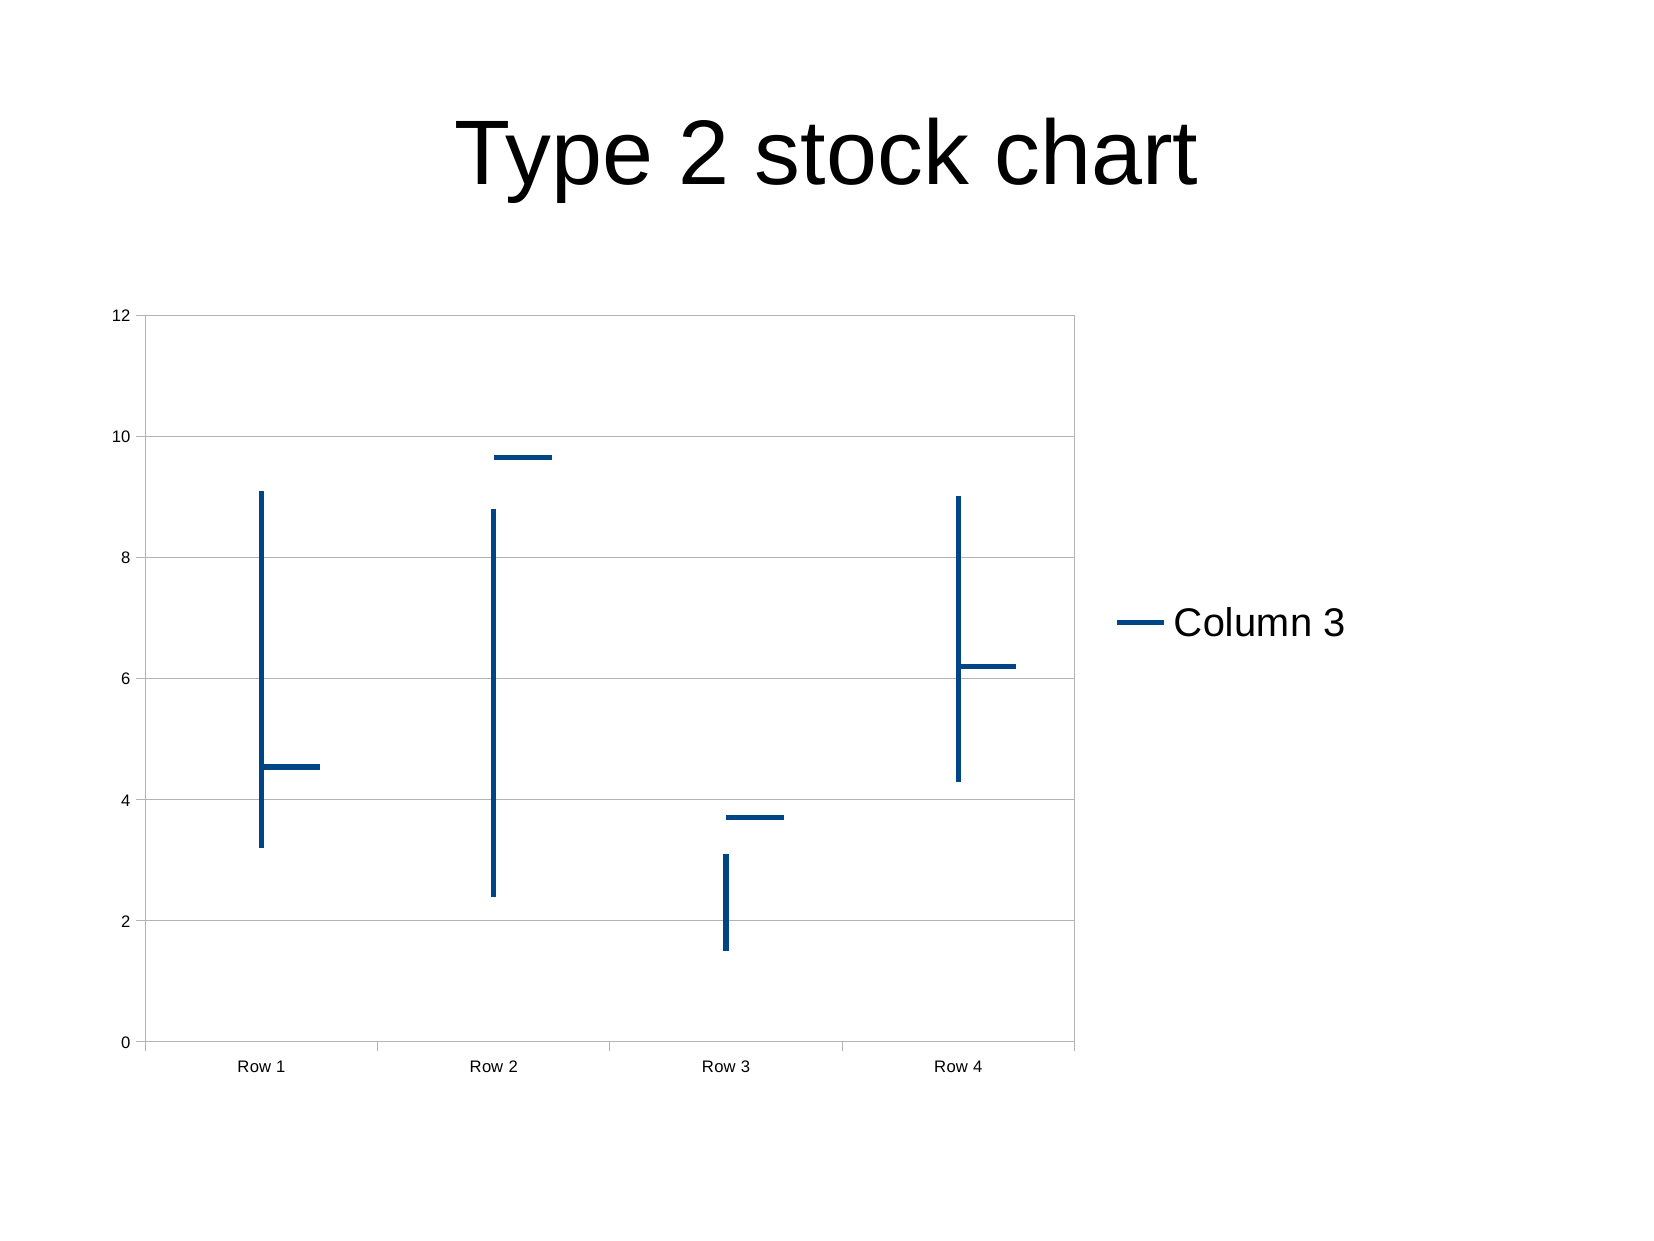

# Type 2 stock chart
[unsupported chart]